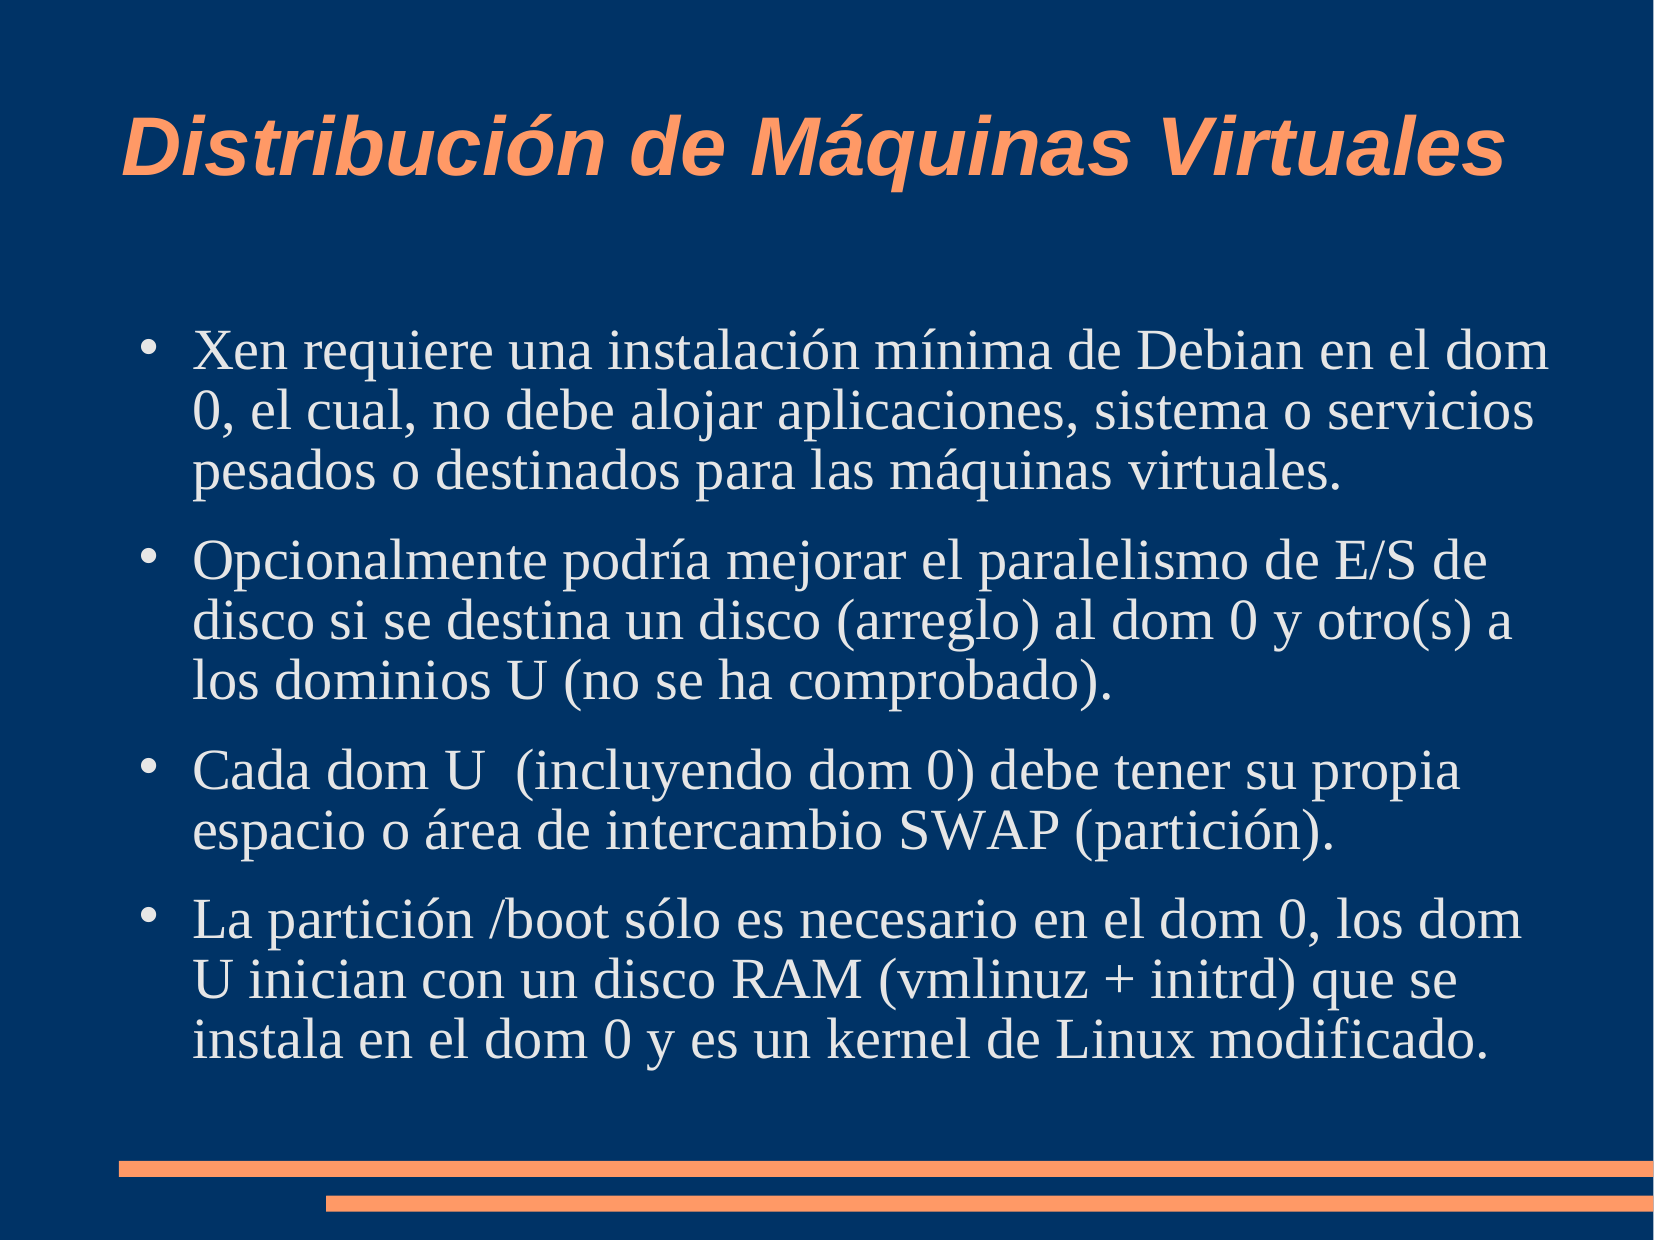

# Distribución de Máquinas Virtuales
Xen requiere una instalación mínima de Debian en el dom 0, el cual, no debe alojar aplicaciones, sistema o servicios pesados o destinados para las máquinas virtuales.
Opcionalmente podría mejorar el paralelismo de E/S de disco si se destina un disco (arreglo) al dom 0 y otro(s) a los dominios U (no se ha comprobado).
Cada dom U (incluyendo dom 0) debe tener su propia espacio o área de intercambio SWAP (partición).
La partición /boot sólo es necesario en el dom 0, los dom U inician con un disco RAM (vmlinuz + initrd) que se instala en el dom 0 y es un kernel de Linux modificado.